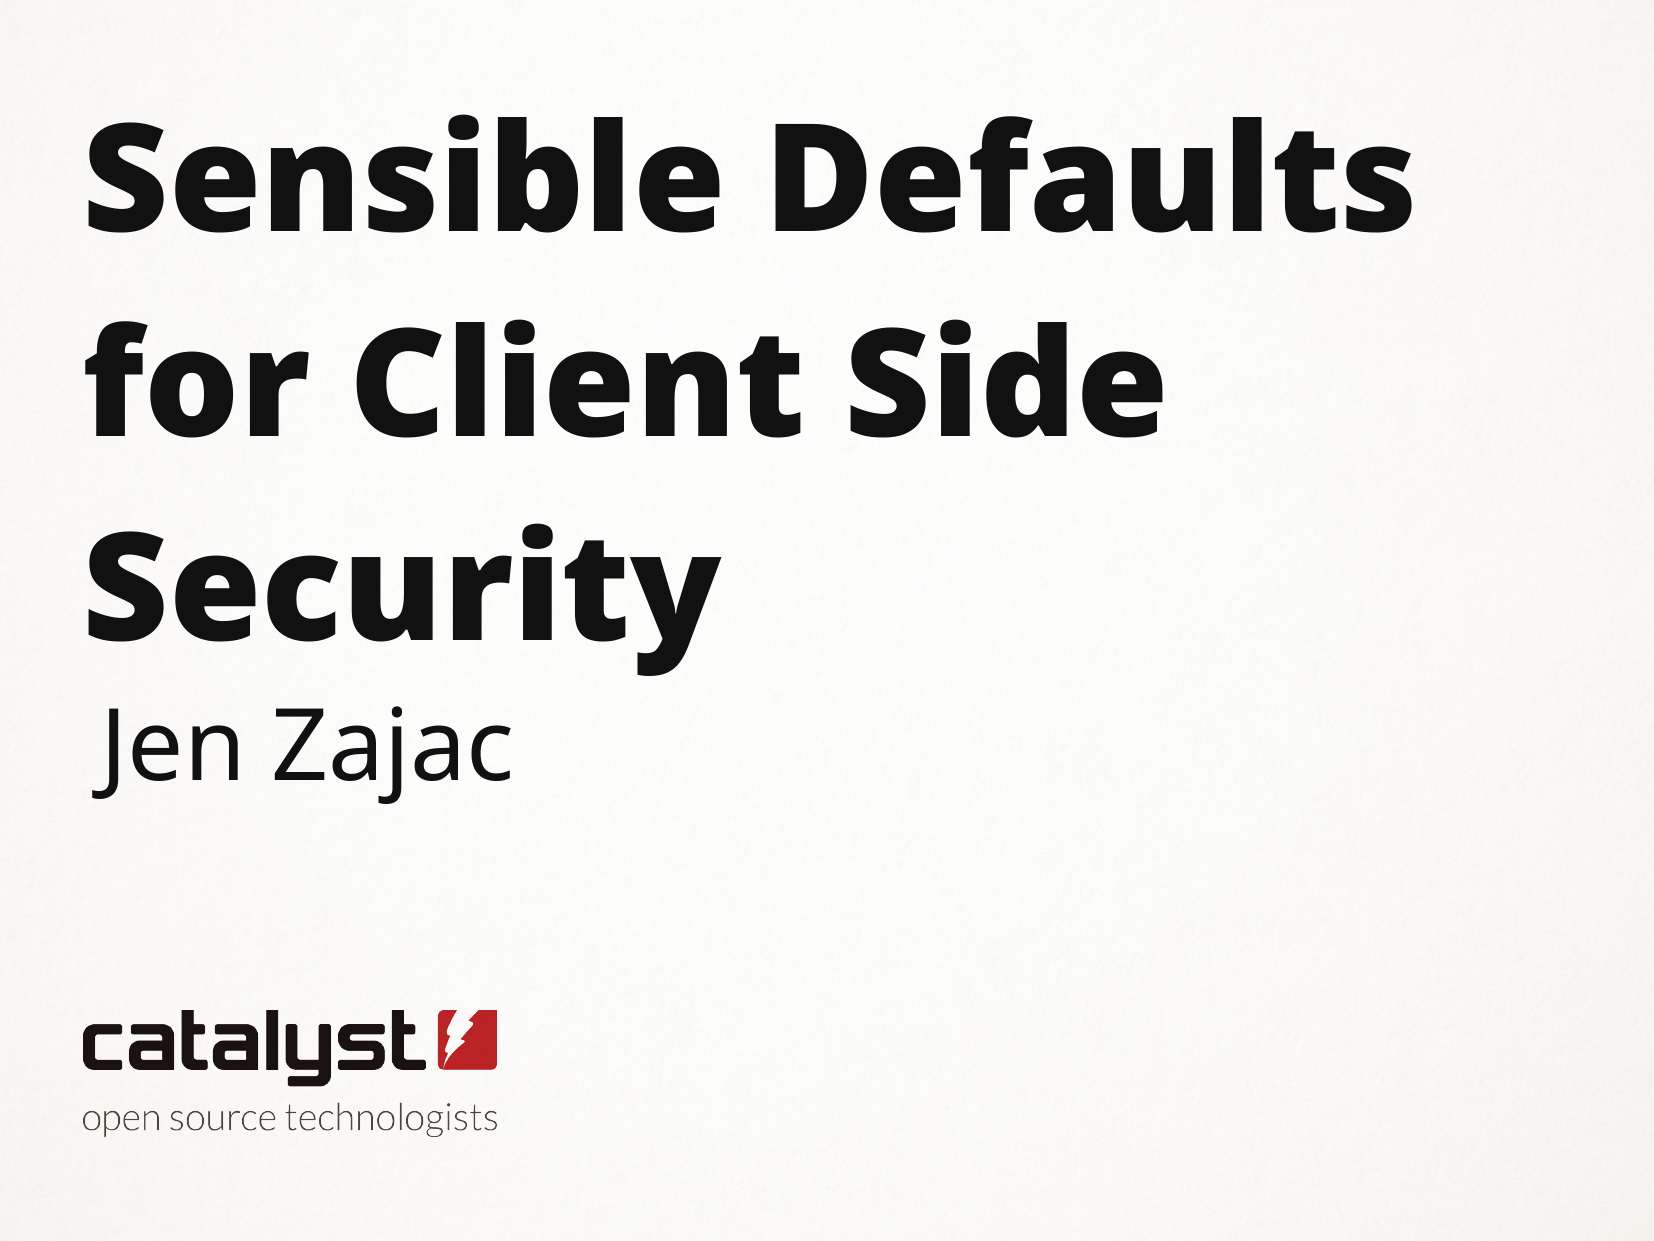

# Sensible Defaults for Client Side Security
Jen Zajac